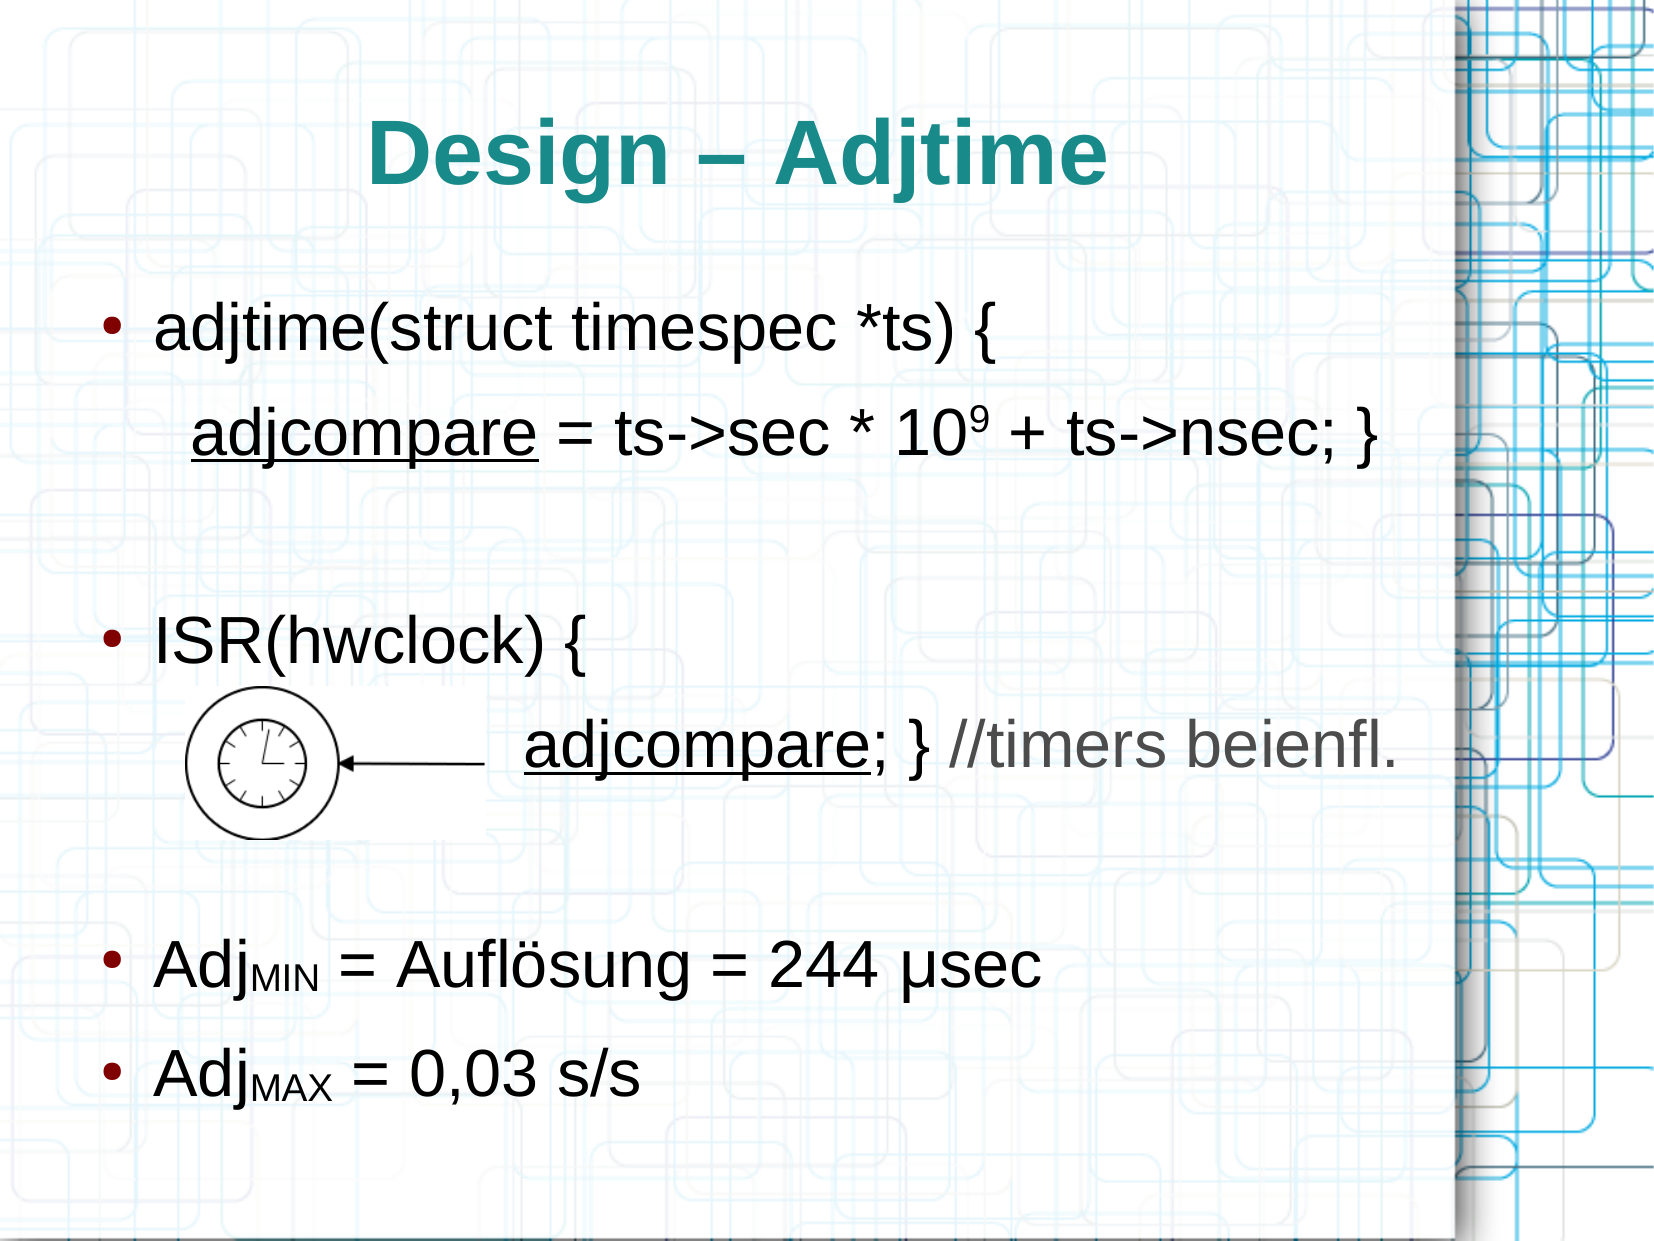

# Design – Adjtime
adjtime(struct timespec *ts) {
 adjcompare = ts->sec * 109 + ts->nsec; }
ISR(hwclock) {
 adjcompare; } //timers beienfl.
AdjMIN = Auflösung = 244 μsec
AdjMAX = 0,03 s/s